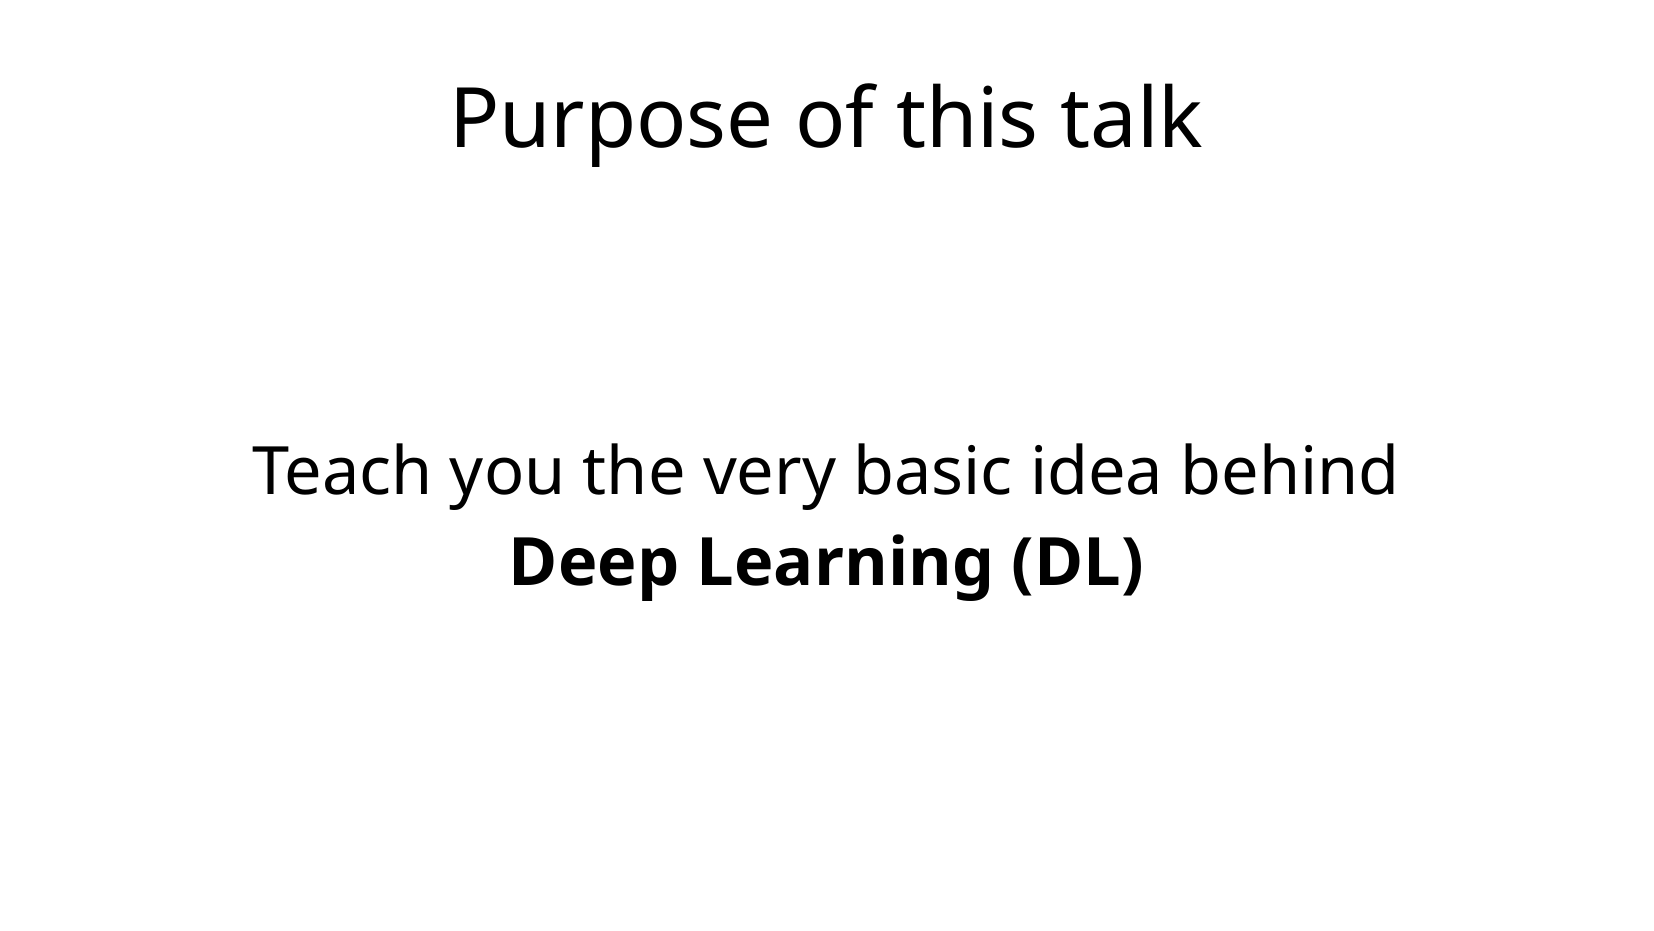

# Purpose of this talk
Teach you the very basic idea behind
Deep Learning (DL)